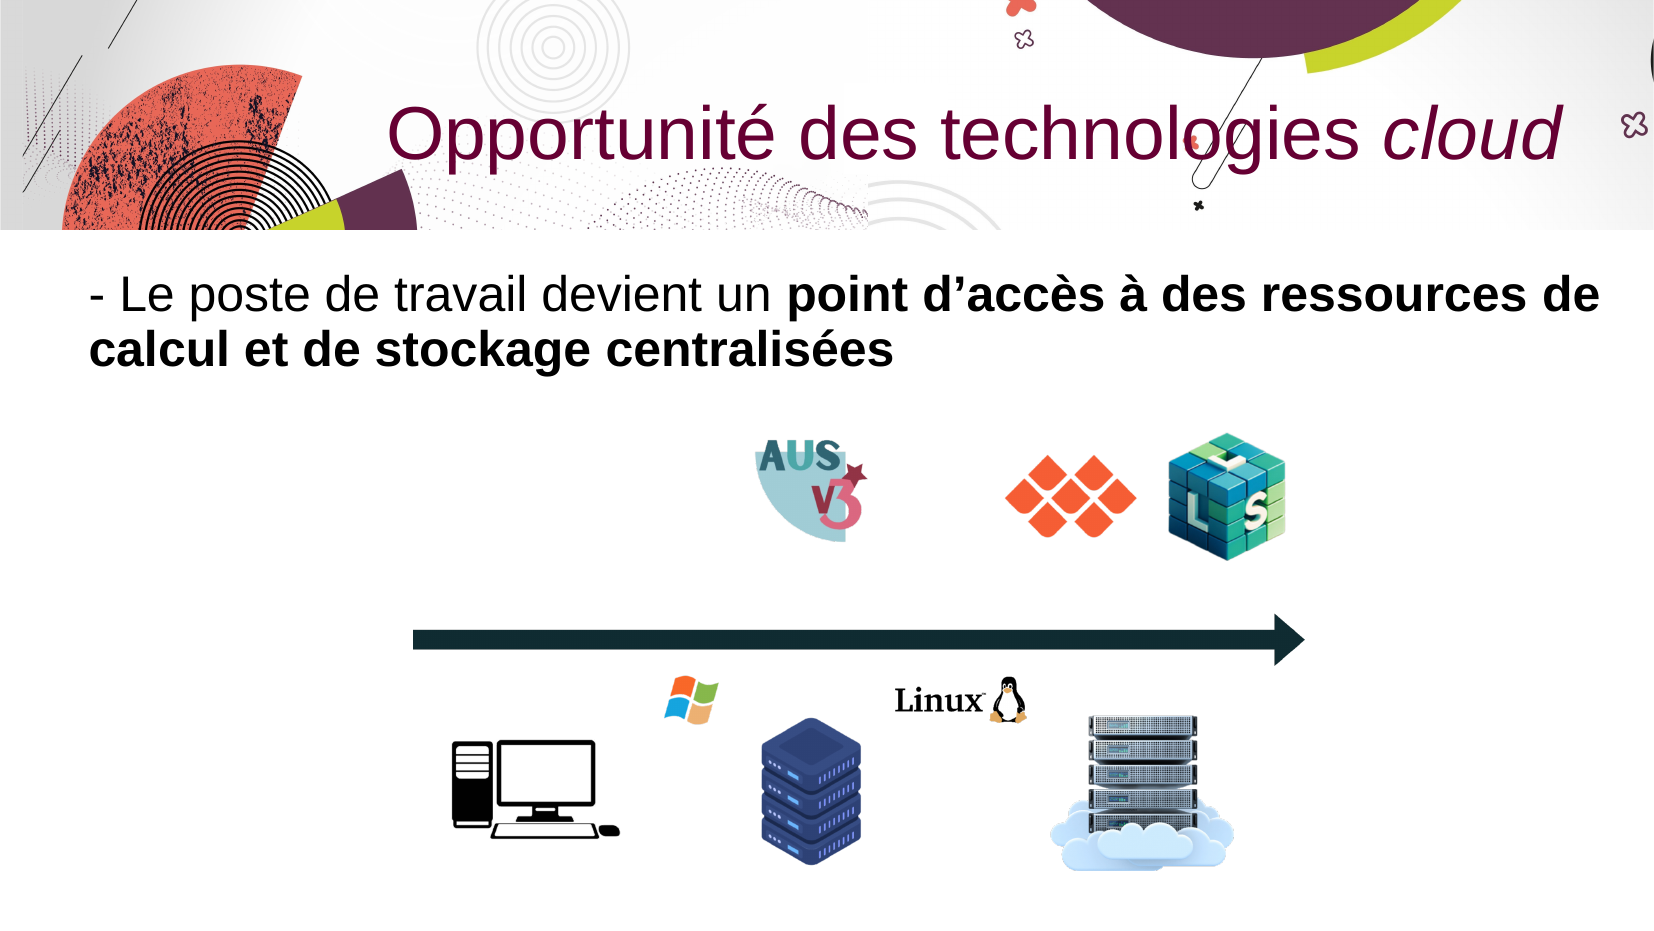

# Opportunité des technologies cloud
- Le poste de travail devient un point d’accès à des ressources de calcul et de stockage centralisées